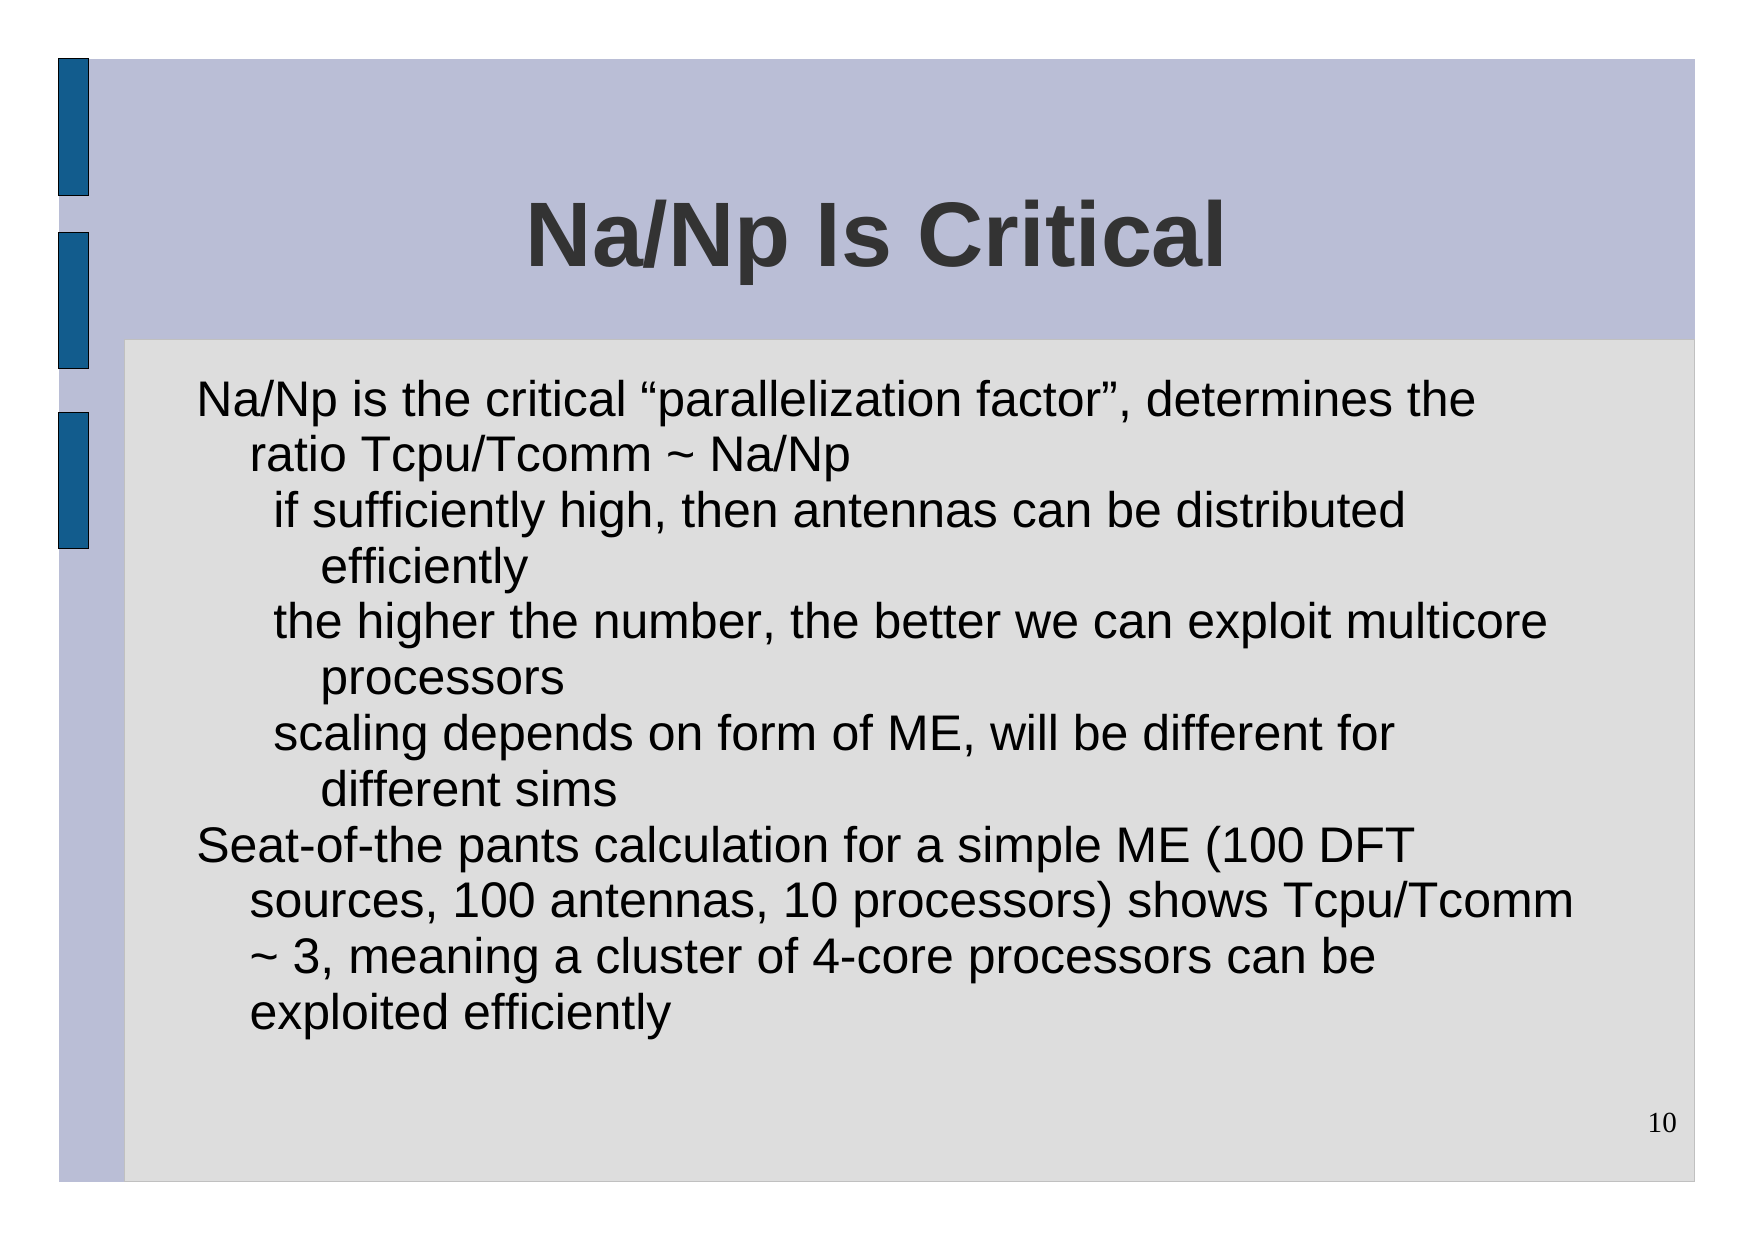

# Na/Np Is Critical
Na/Np is the critical “parallelization factor”, determines the ratio Tcpu/Tcomm ~ Na/Np
if sufficiently high, then antennas can be distributed efficiently
the higher the number, the better we can exploit multicore processors
scaling depends on form of ME, will be different for different sims
Seat-of-the pants calculation for a simple ME (100 DFT sources, 100 antennas, 10 processors) shows Tcpu/Tcomm ~ 3, meaning a cluster of 4-core processors can be exploited efficiently
10